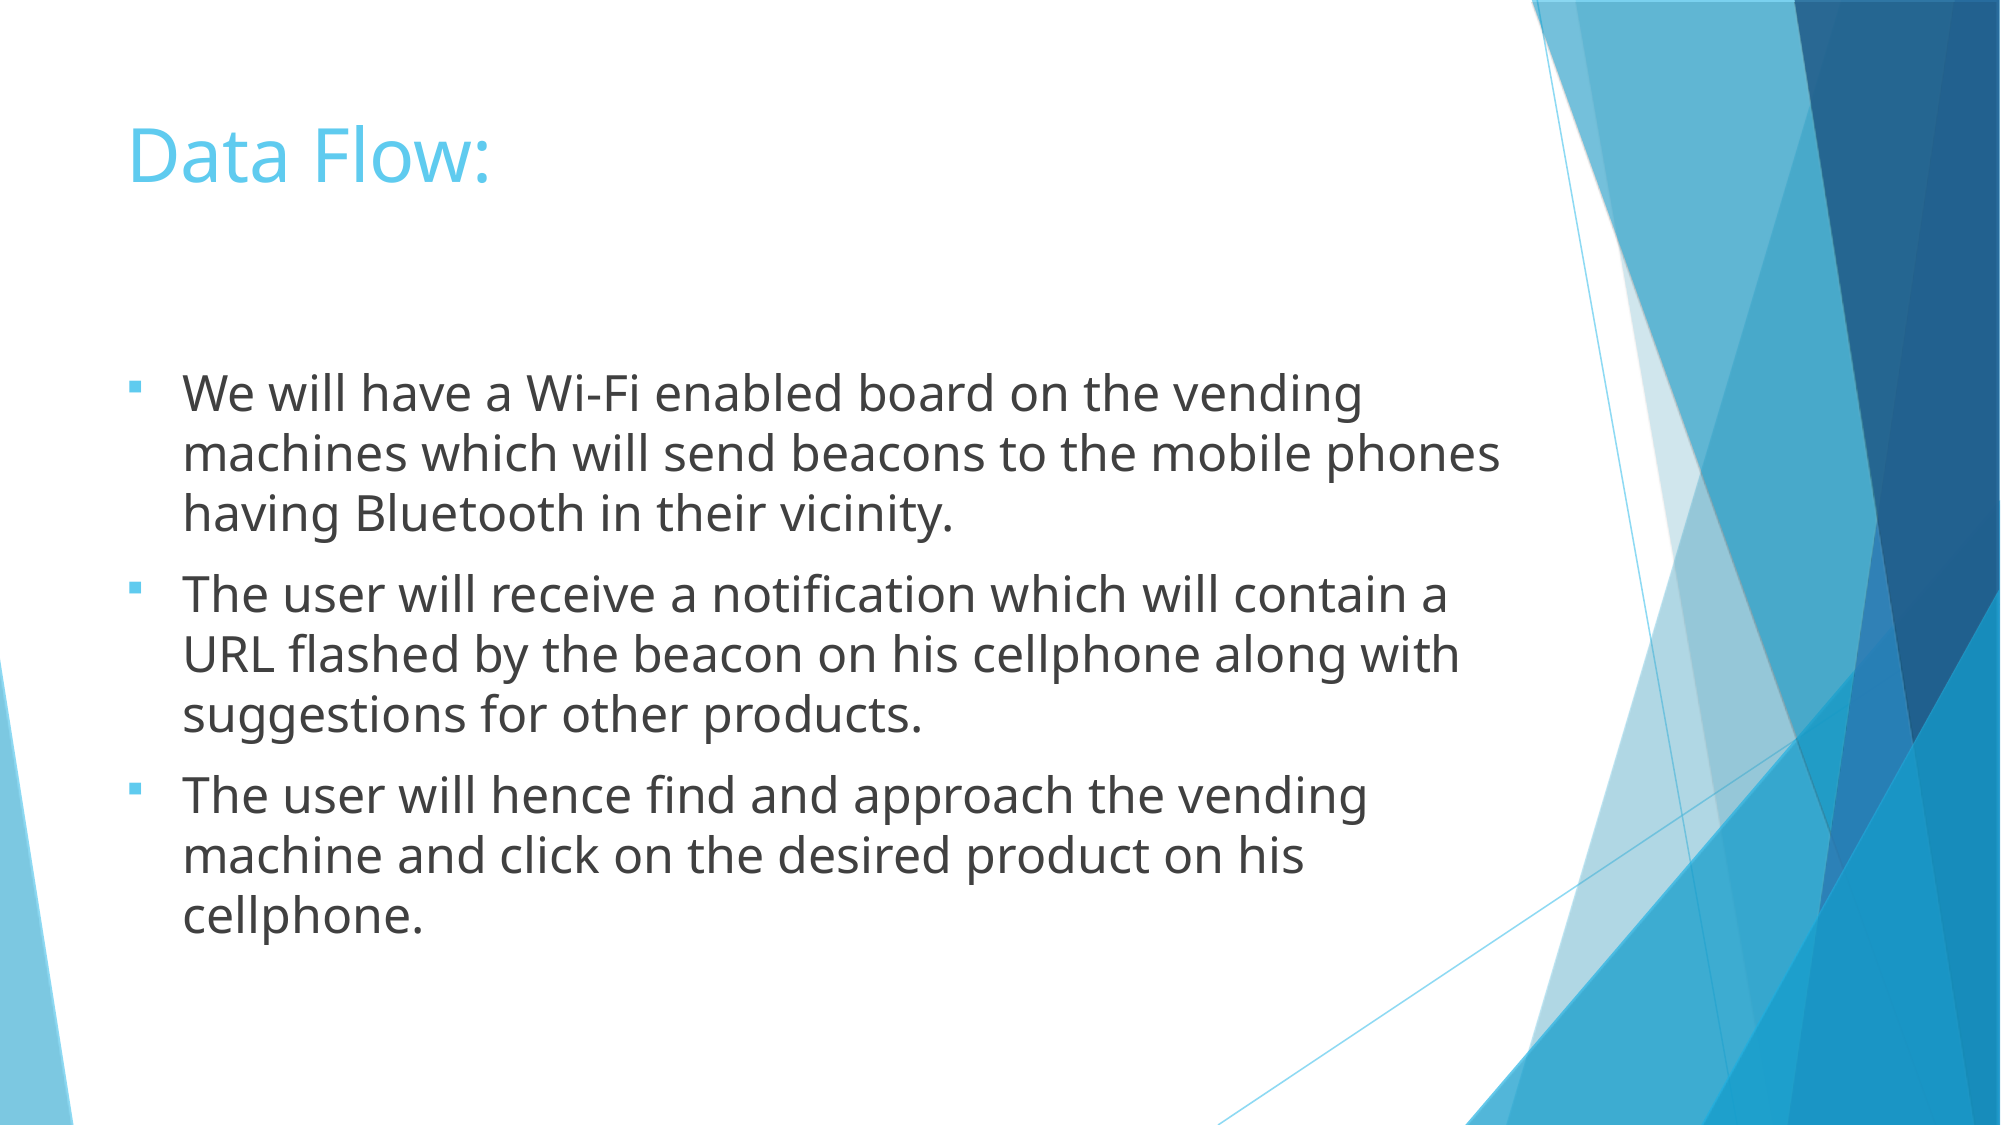

# Data Flow:
We will have a Wi-Fi enabled board on the vending machines which will send beacons to the mobile phones having Bluetooth in their vicinity.
The user will receive a notification which will contain a URL flashed by the beacon on his cellphone along with suggestions for other products.
The user will hence find and approach the vending machine and click on the desired product on his cellphone.